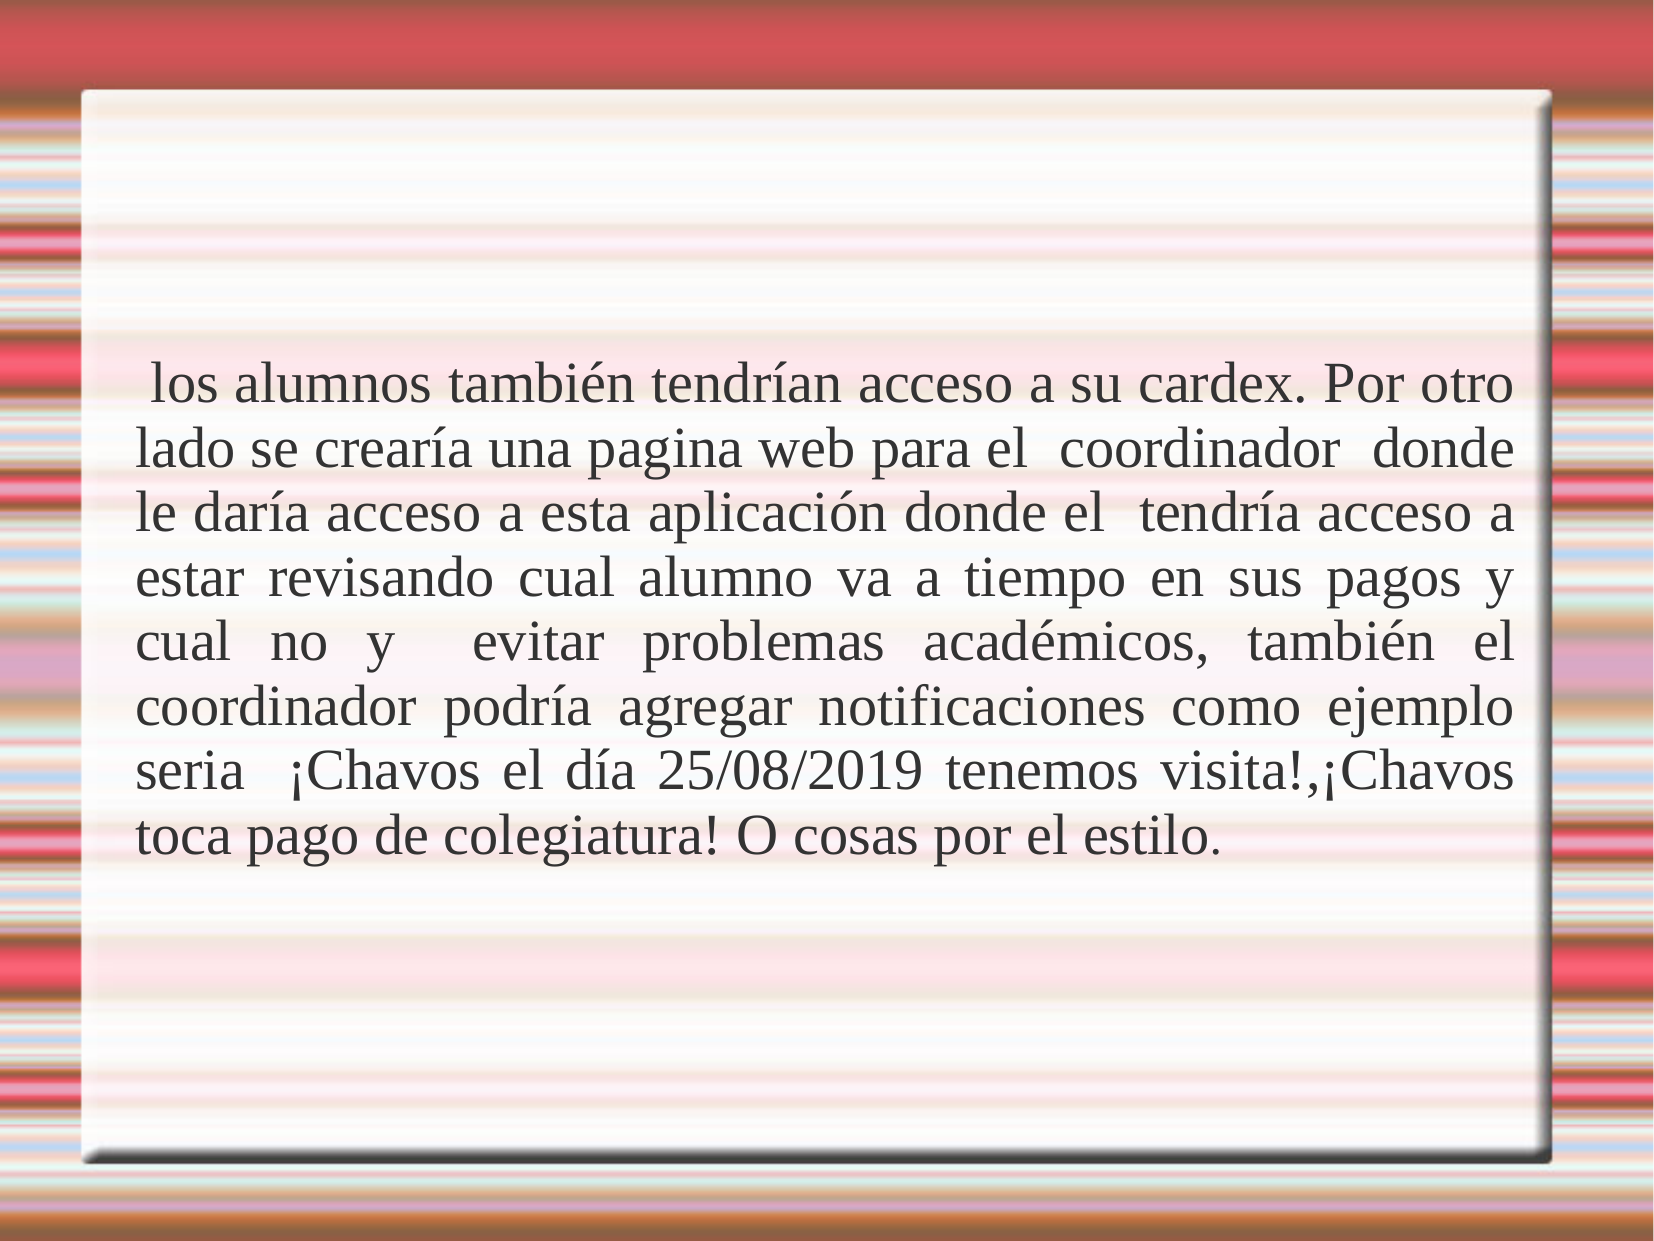

# los alumnos también tendrían acceso a su cardex. Por otro lado se crearía una pagina web para el coordinador donde le daría acceso a esta aplicación donde el tendría acceso a estar revisando cual alumno va a tiempo en sus pagos y cual no y evitar problemas académicos, también el coordinador podría agregar notificaciones como ejemplo seria ¡Chavos el día 25/08/2019 tenemos visita!,¡Chavos toca pago de colegiatura! O cosas por el estilo.